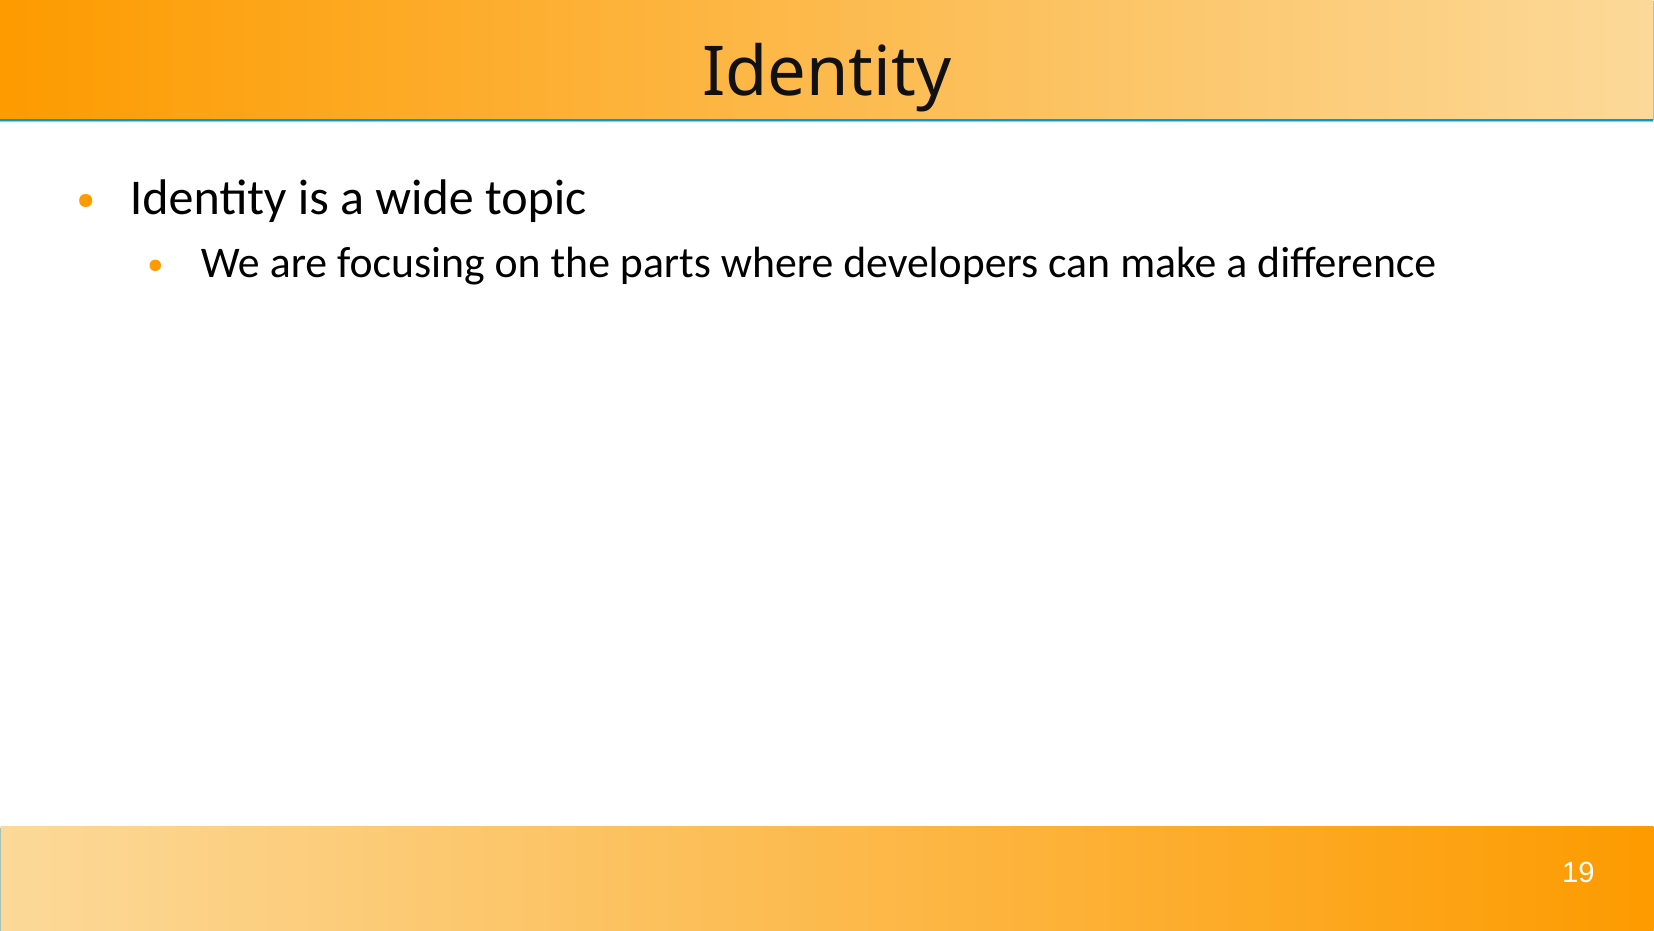

# Identity
Identity is a wide topic
We are focusing on the parts where developers can make a difference
19